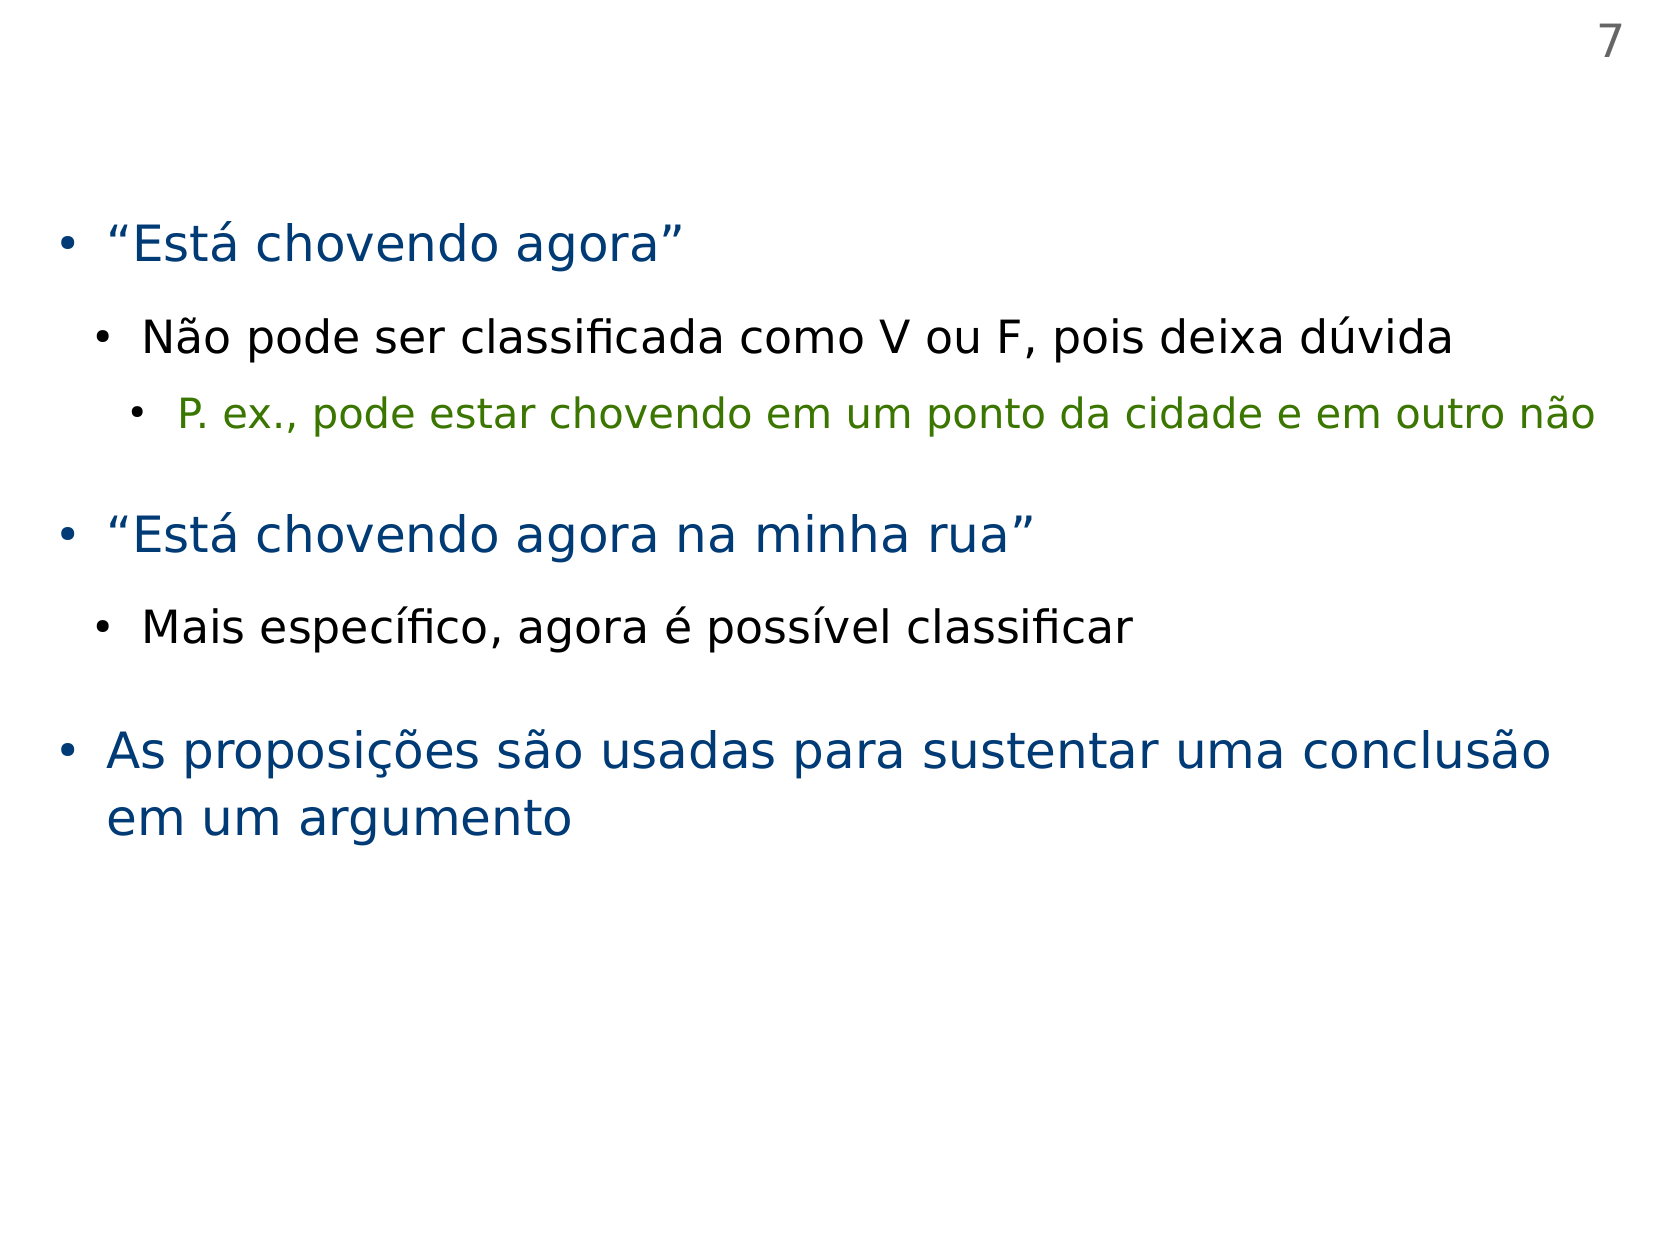

7
#
“Está chovendo agora”
Não pode ser classificada como V ou F, pois deixa dúvida
P. ex., pode estar chovendo em um ponto da cidade e em outro não
“Está chovendo agora na minha rua”
Mais específico, agora é possível classificar
As proposições são usadas para sustentar uma conclusão em um argumento